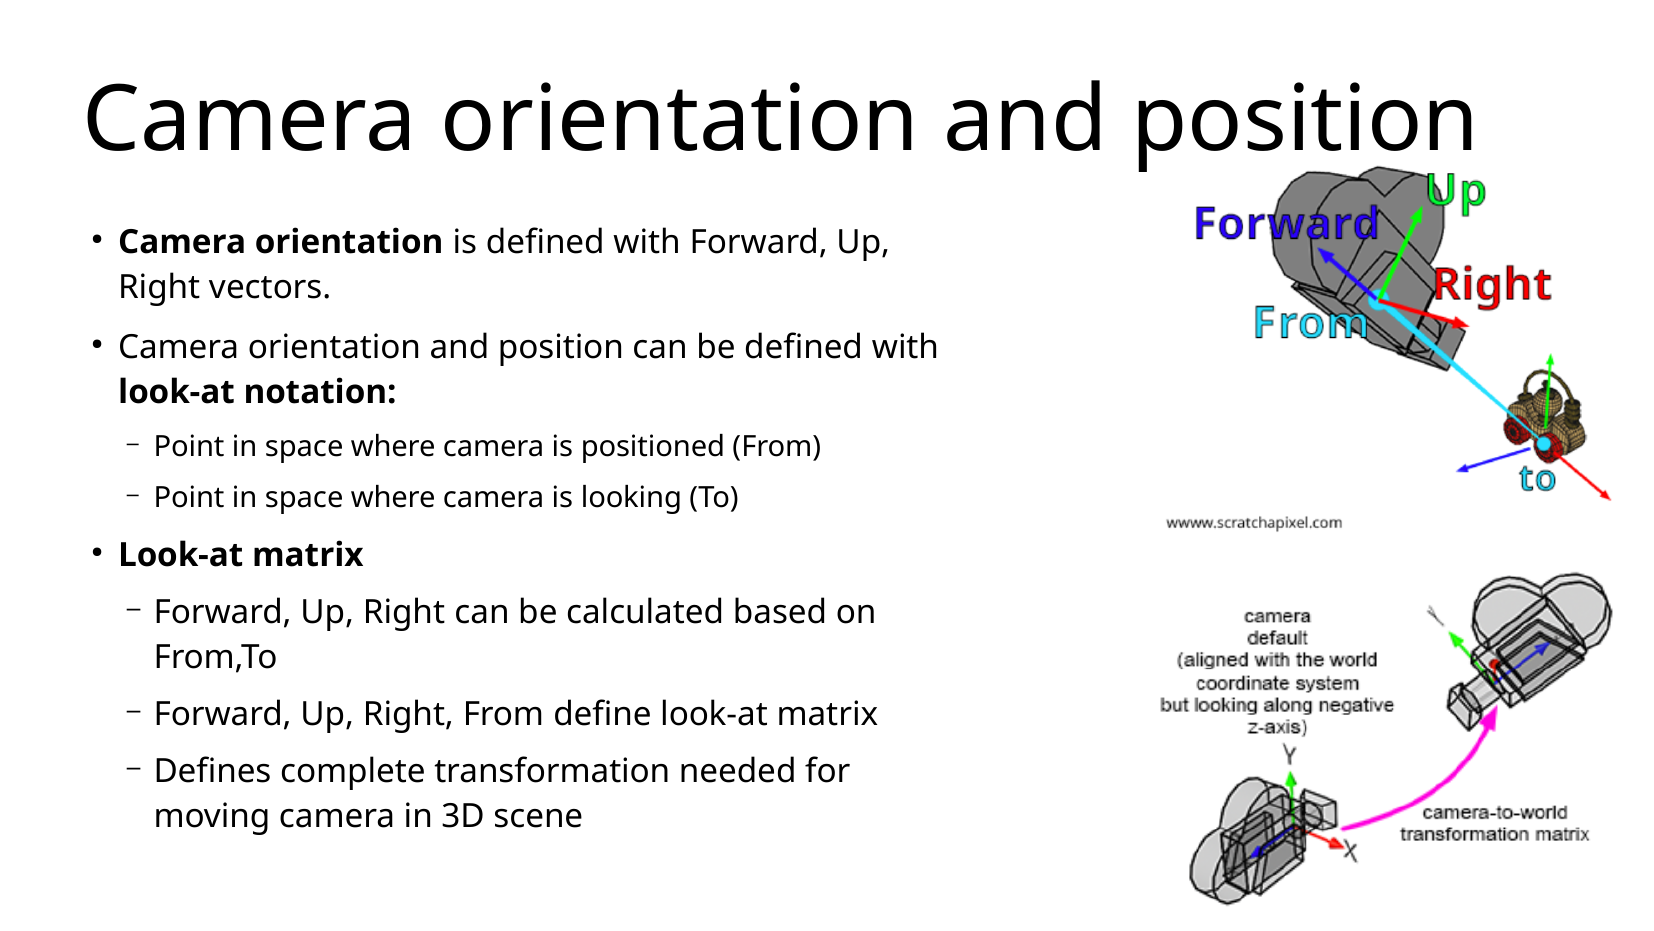

# Camera orientation and position
Camera orientation is defined with Forward, Up, Right vectors.
Camera orientation and position can be defined with look-at notation:
Point in space where camera is positioned (From)
Point in space where camera is looking (To)
Look-at matrix
Forward, Up, Right can be calculated based on From,To
Forward, Up, Right, From define look-at matrix
Defines complete transformation needed for moving camera in 3D scene
50